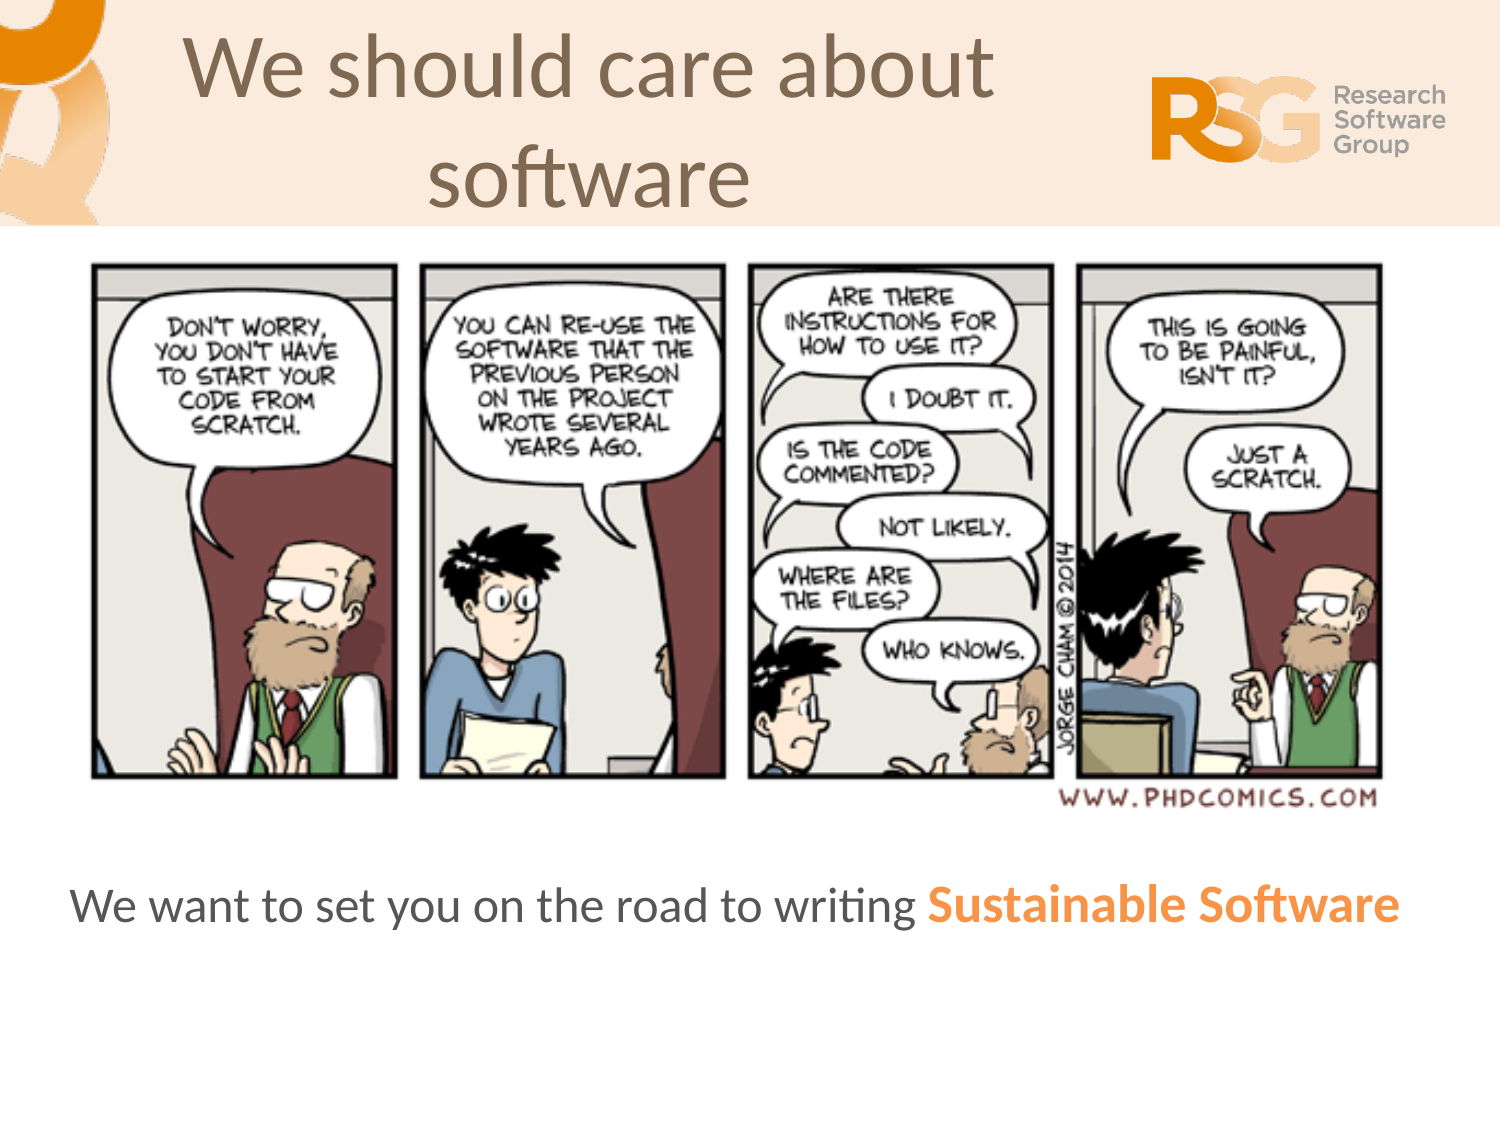

We should care about software
#
We want to set you on the road to writing Sustainable Software